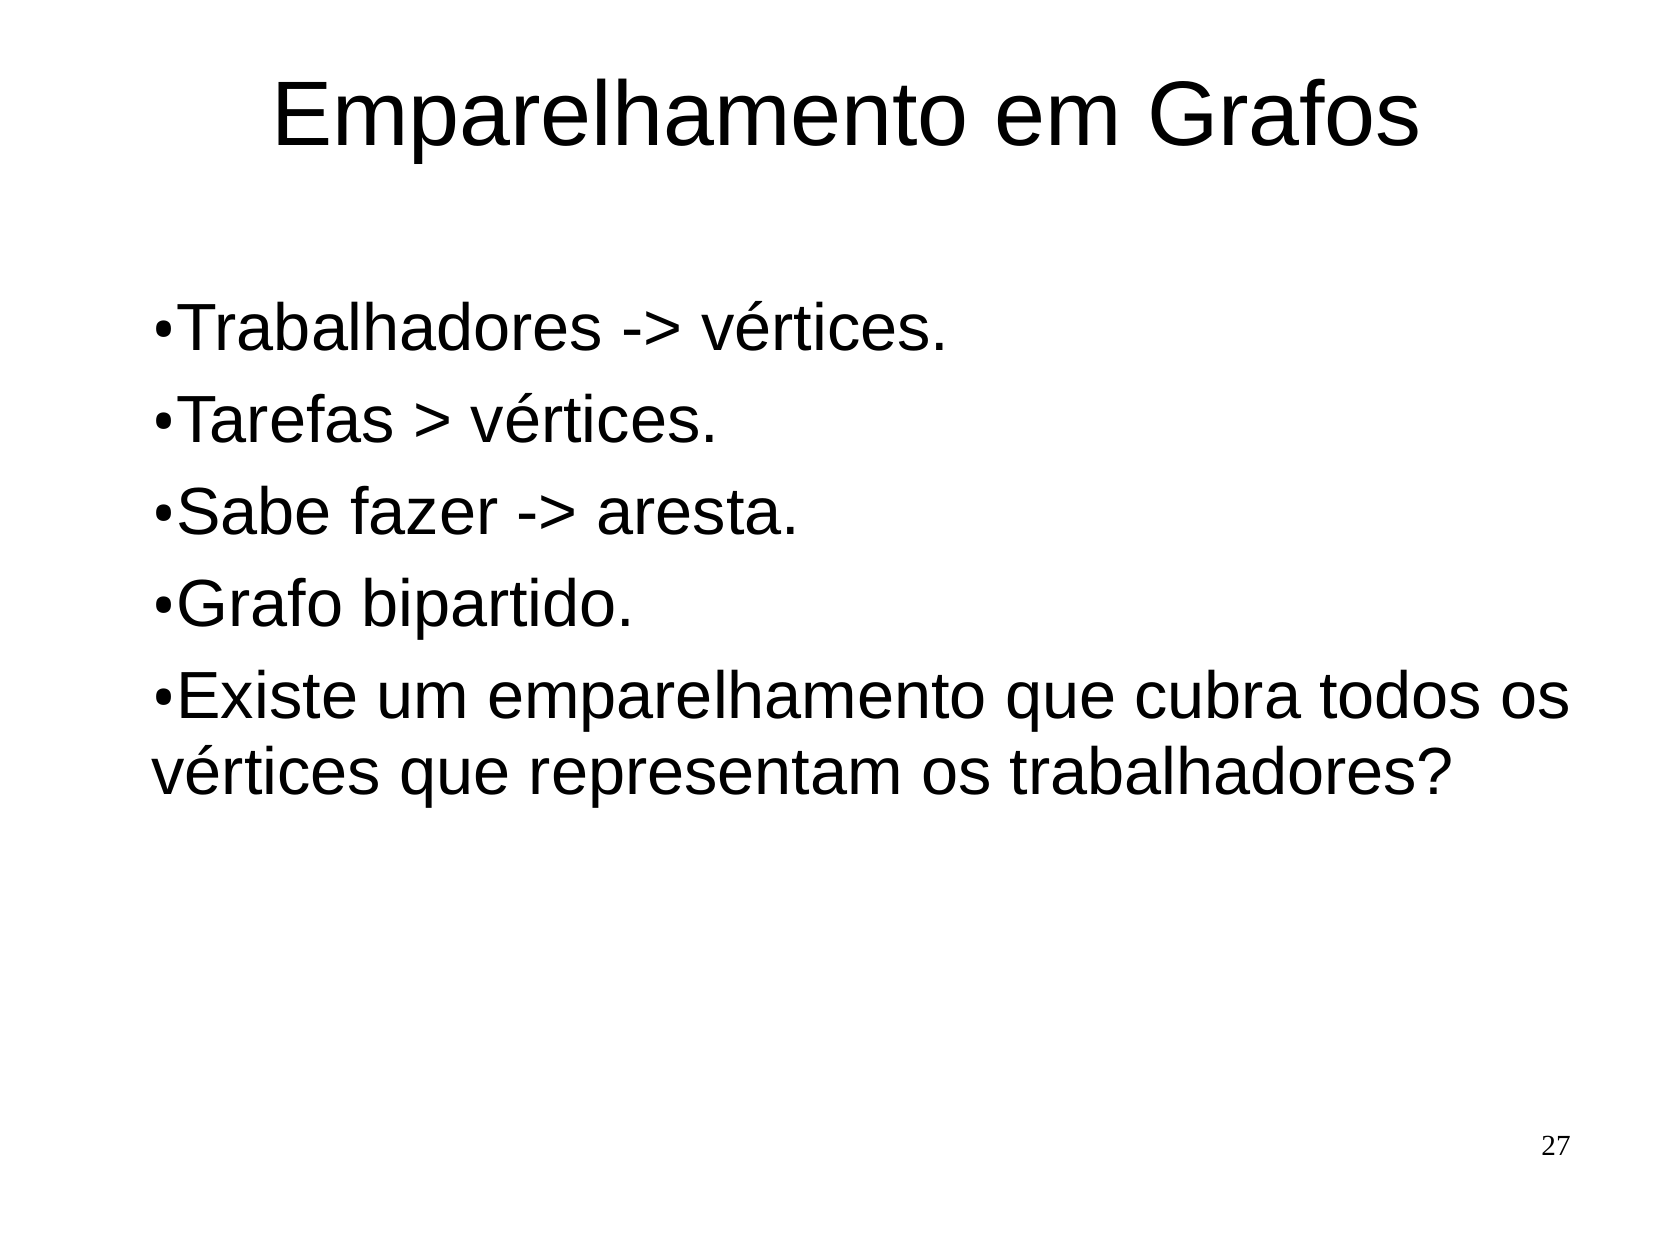

# Emparelhamento em Grafos
Trabalhadores -> vértices.
Tarefas > vértices.
Sabe fazer -> aresta.
Grafo bipartido.
Existe um emparelhamento que cubra todos os vértices que representam os trabalhadores?
27